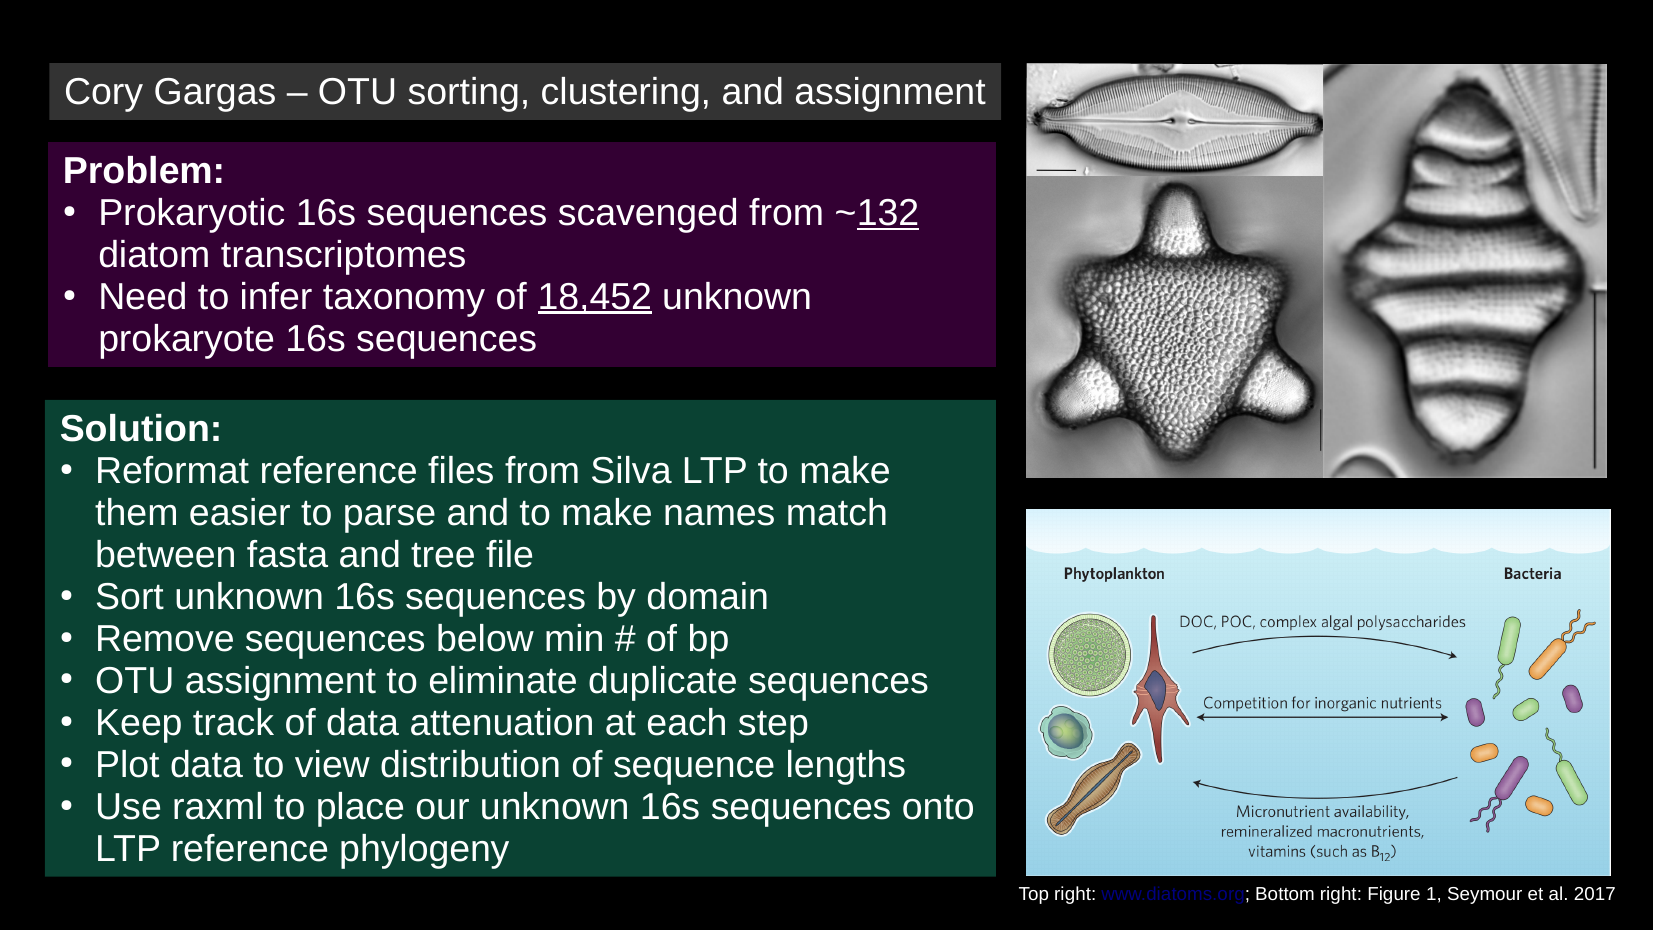

Cory Gargas – OTU sorting, clustering, and assignment
Problem:
Prokaryotic 16s sequences scavenged from ~132 diatom transcriptomes
Need to infer taxonomy of 18,452 unknown prokaryote 16s sequences
Solution:
Reformat reference files from Silva LTP to make them easier to parse and to make names match between fasta and tree file
Sort unknown 16s sequences by domain
Remove sequences below min # of bp
OTU assignment to eliminate duplicate sequences
Keep track of data attenuation at each step
Plot data to view distribution of sequence lengths
Use raxml to place our unknown 16s sequences onto LTP reference phylogeny
Top right: www.diatoms.org; Bottom right: Figure 1, Seymour et al. 2017